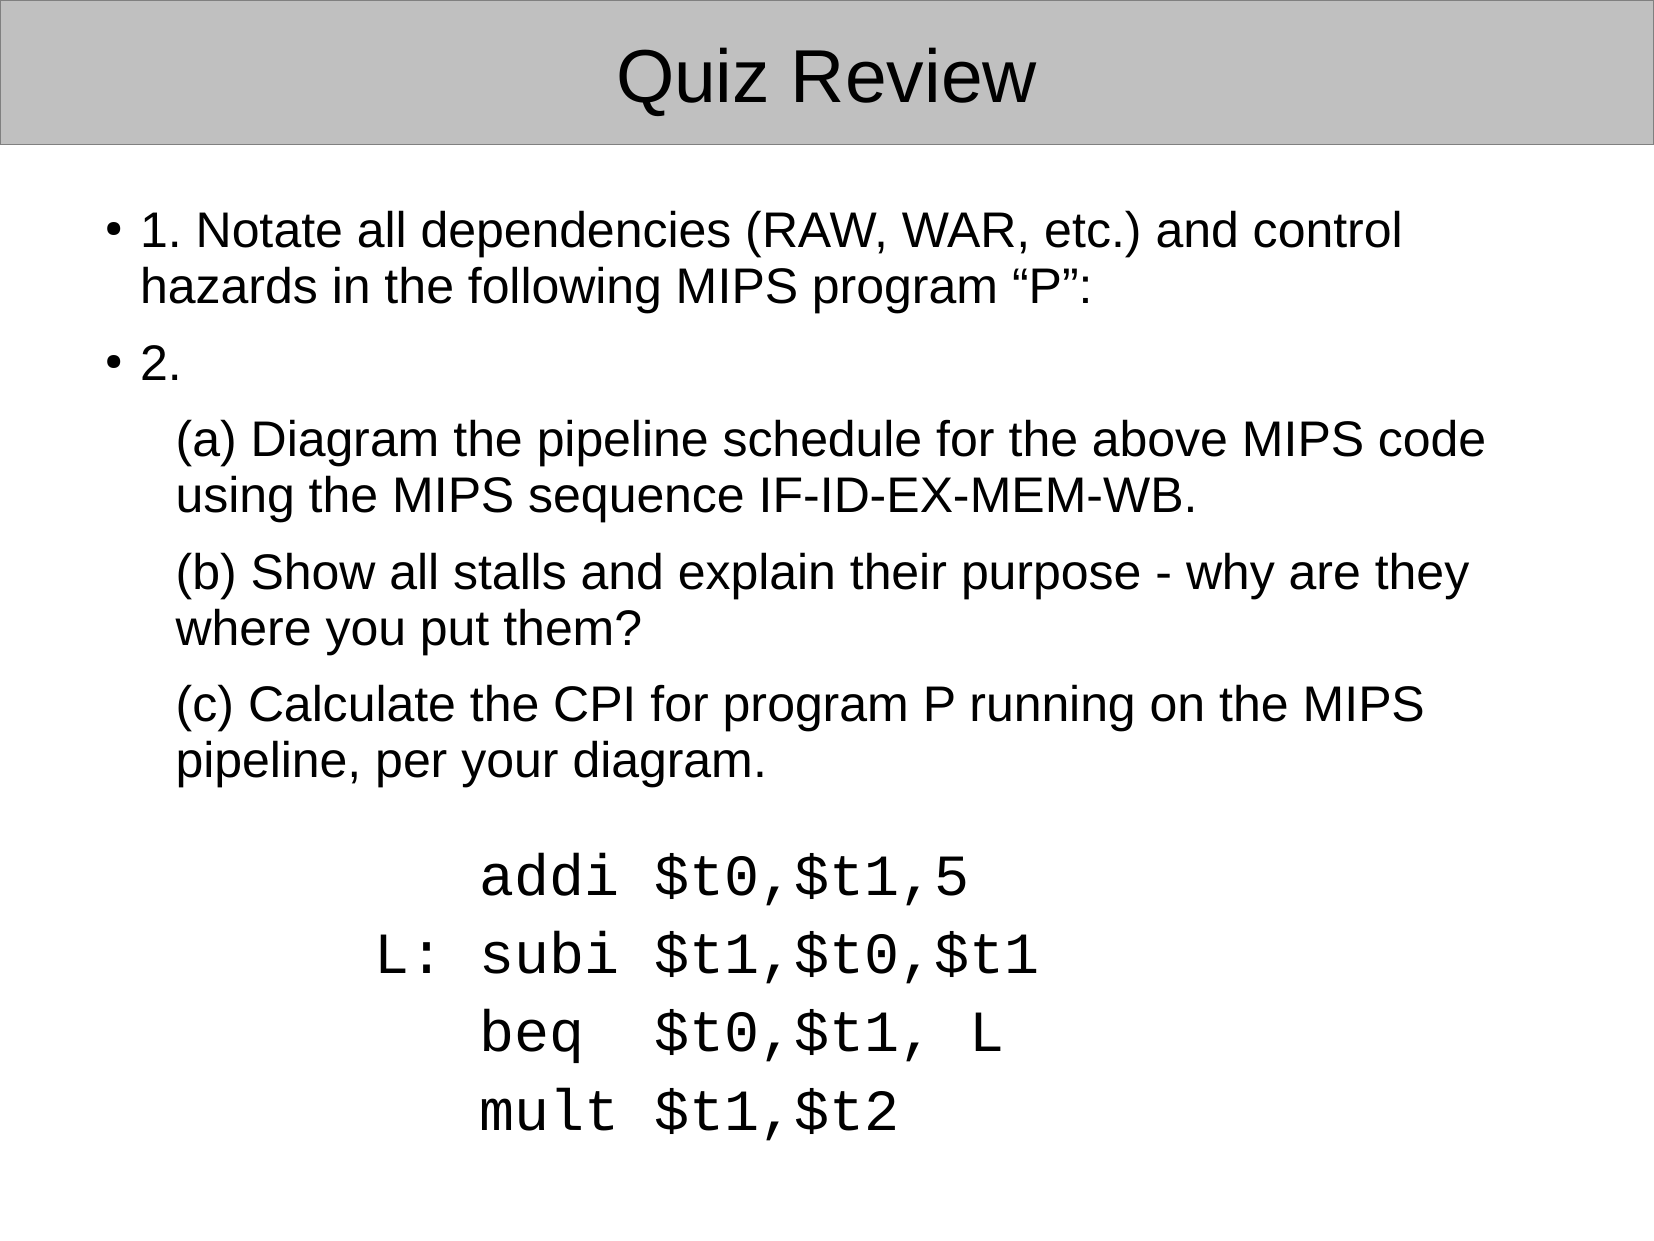

# Quiz Review
1. Notate all dependencies (RAW, WAR, etc.) and control hazards in the following MIPS program “P”:
2.
(a) Diagram the pipeline schedule for the above MIPS code using the MIPS sequence IF-ID-EX-MEM-WB.
(b) Show all stalls and explain their purpose - why are they where you put them?
(c) Calculate the CPI for program P running on the MIPS pipeline, per your diagram.
 addi $t0,$t1,5
L: subi $t1,$t0,$t1
 beq $t0,$t1, L
 mult $t1,$t2